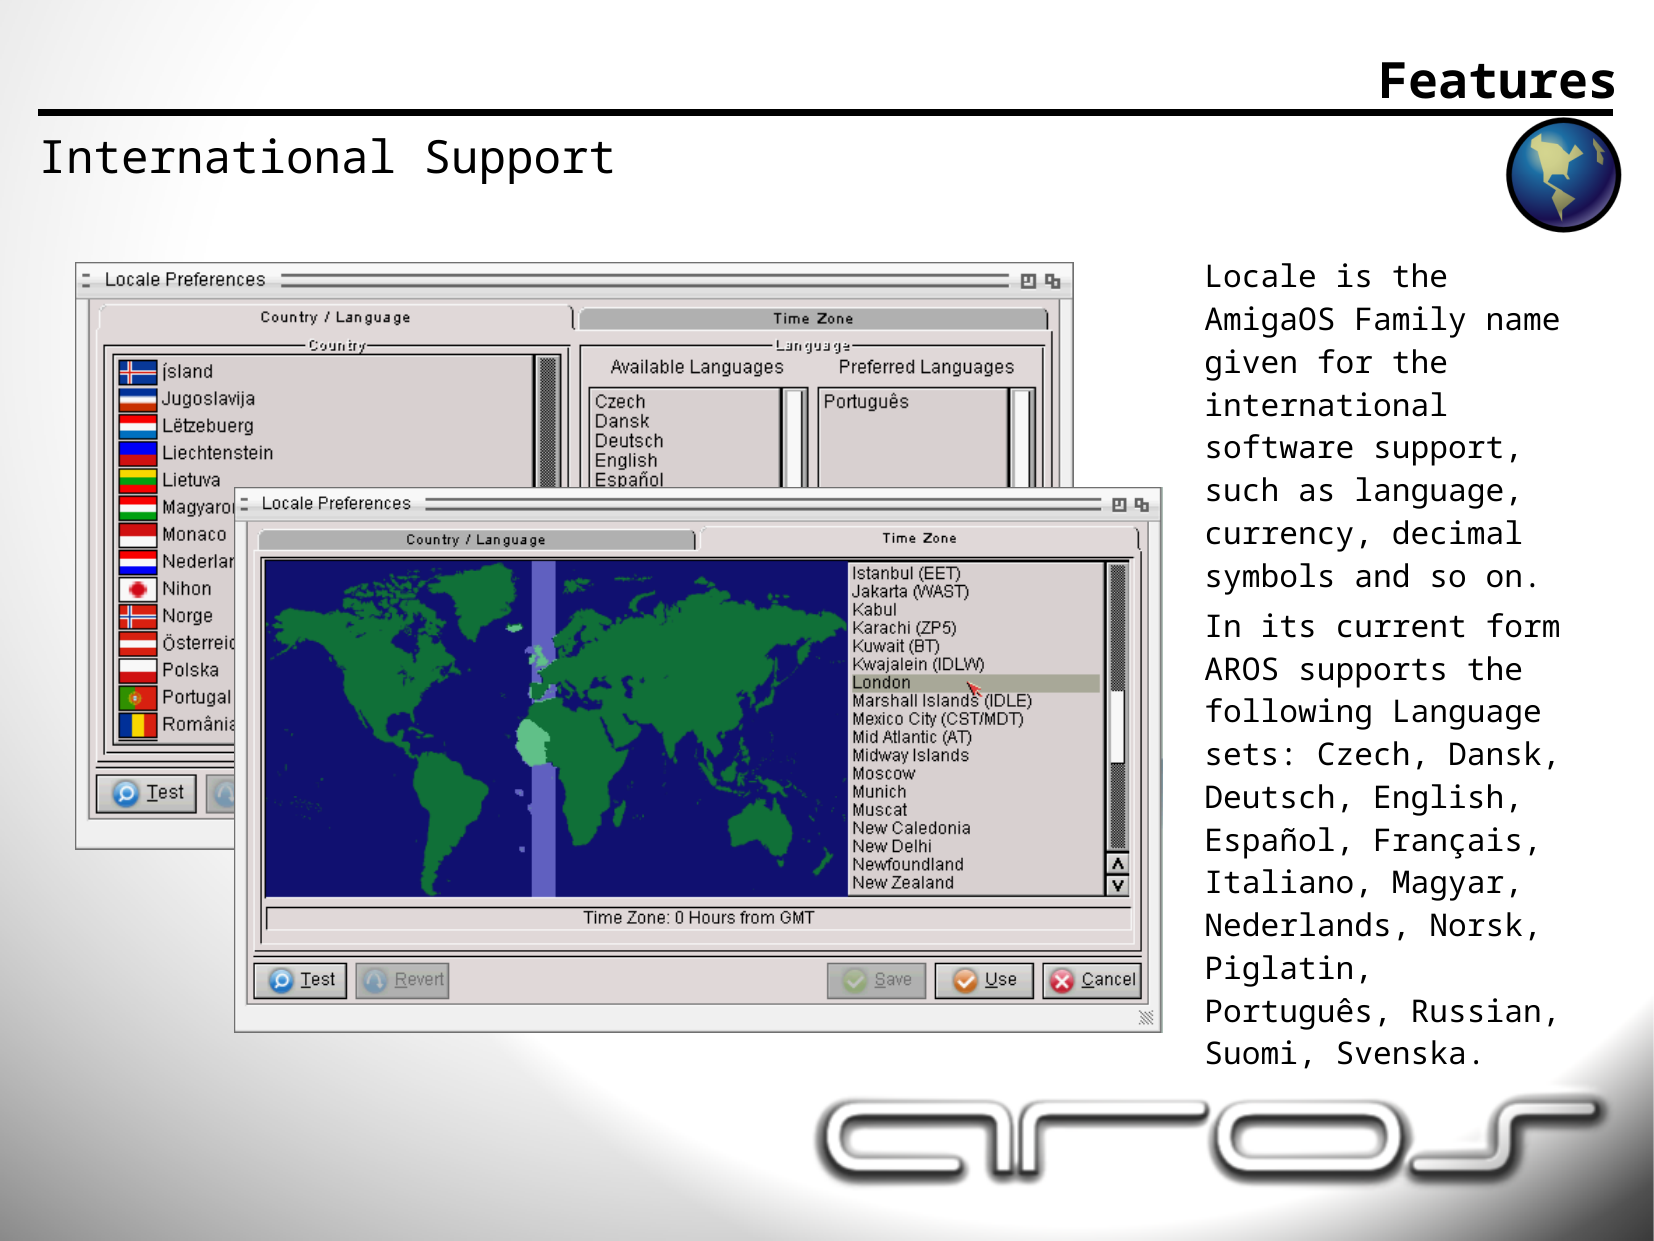

Features
International Support
Locale is the AmigaOS Family name given for the international software support, such as language, currency, decimal symbols and so on.
In its current form AROS supports the following Language sets: Czech, Dansk, Deutsch, English, Español, Français, Italiano, Magyar, Nederlands, Norsk, Piglatin, Português, Russian, Suomi, Svenska.